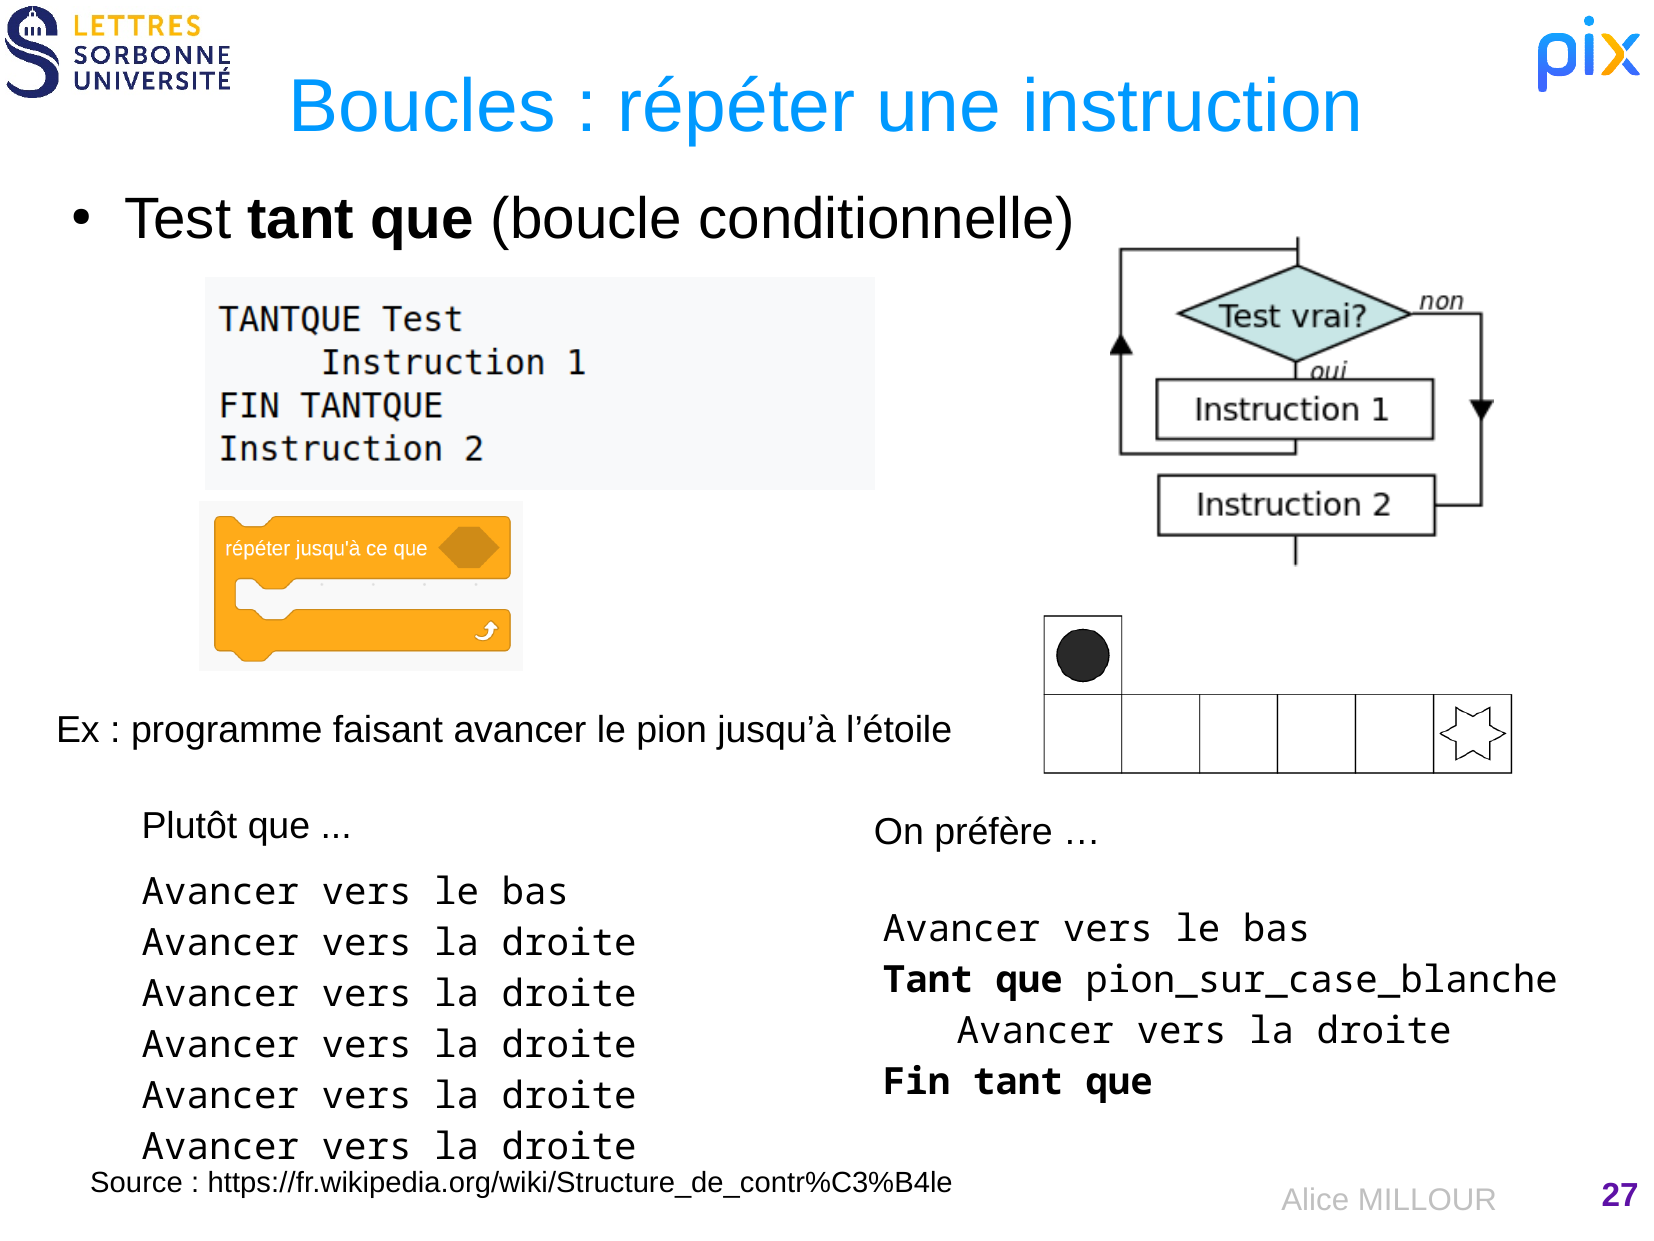

# Boucles : répéter une instruction
Test tant que (boucle conditionnelle)
Ex : programme faisant avancer le pion jusqu’à l’étoile
Plutôt que ...
On préfère …
Avancer vers le bas
Avancer vers la droite
Avancer vers la droite
Avancer vers la droite
Avancer vers la droite
Avancer vers la droite
Avancer vers le bas
Tant que pion_sur_case_blanche
	Avancer vers la droite
Fin tant que
	Source : https://fr.wikipedia.org/wiki/Structure_de_contr%C3%B4le